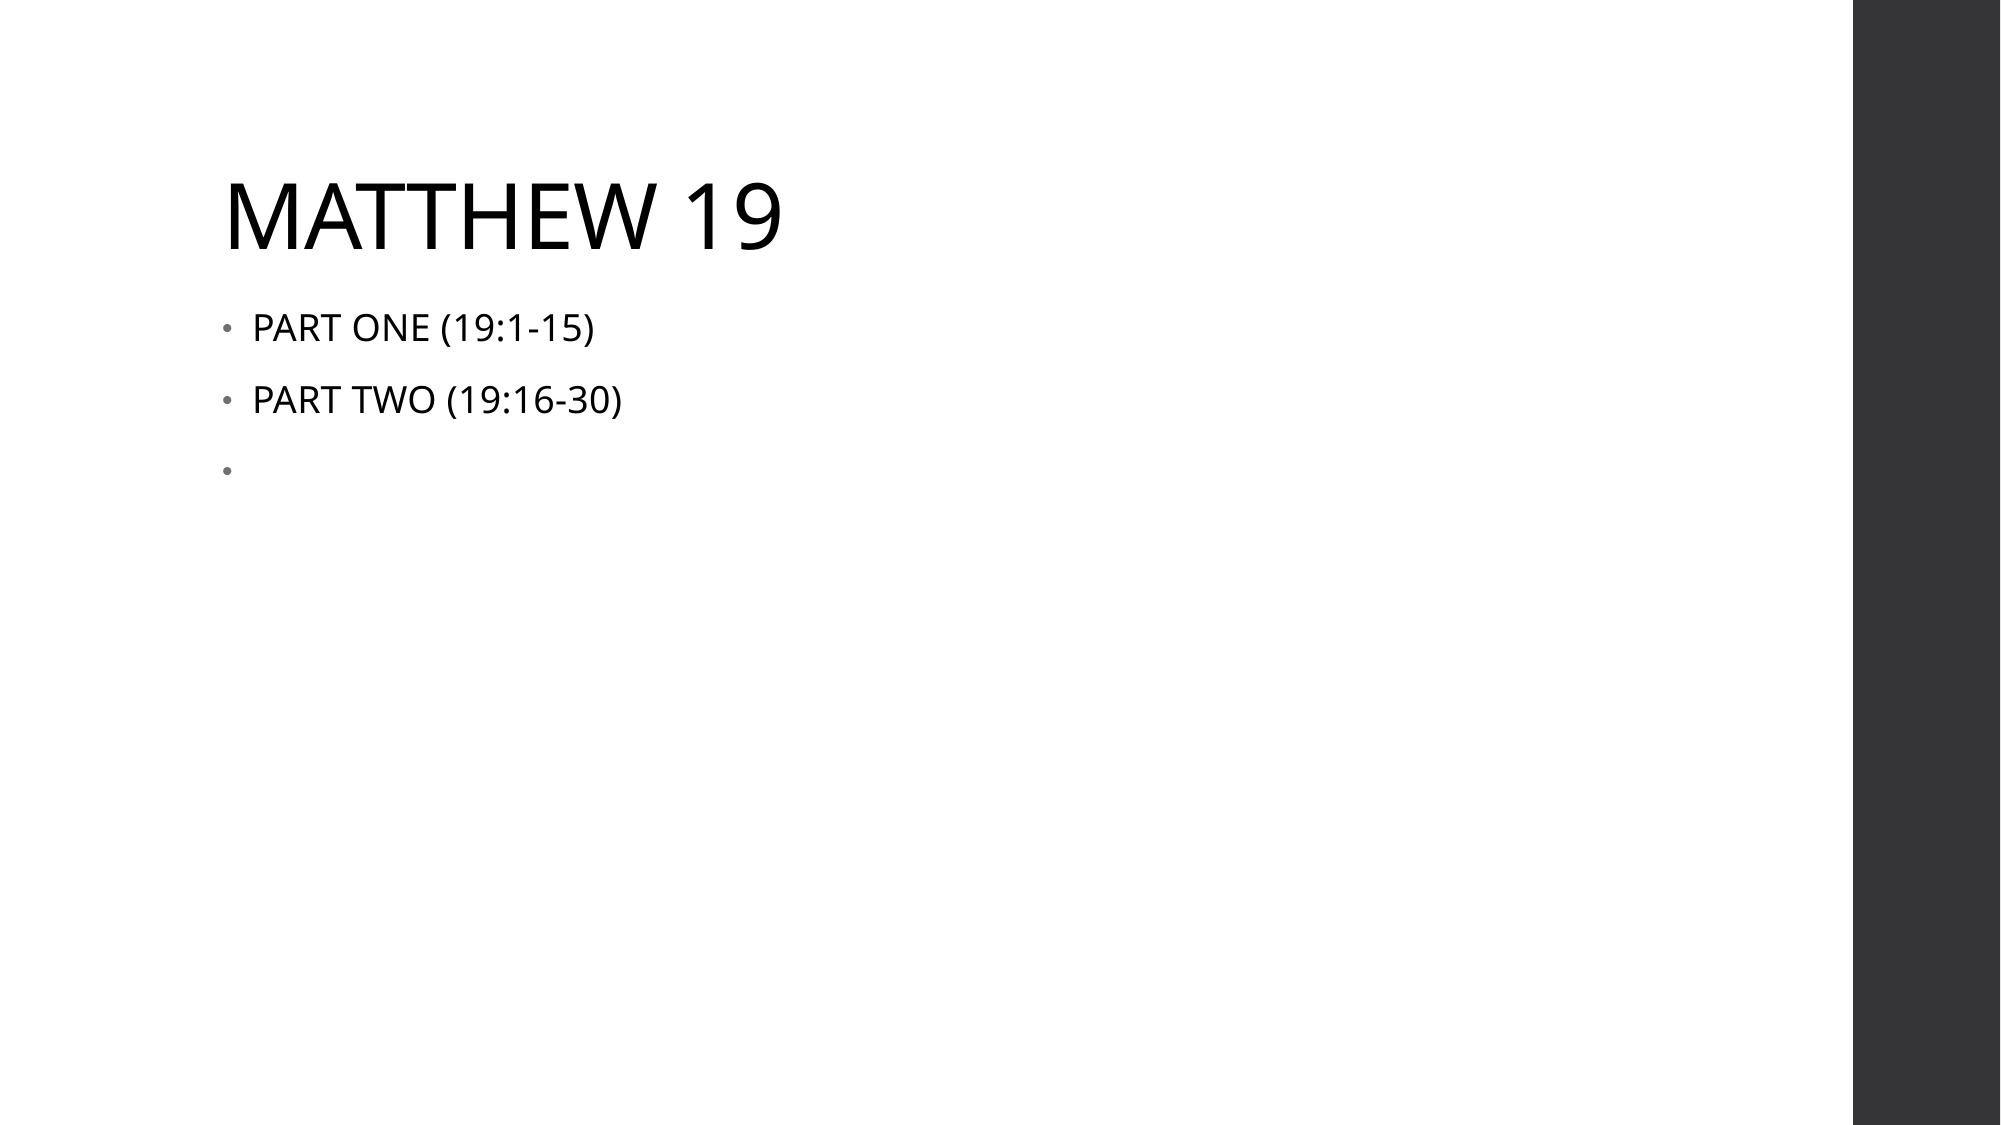

# MATTHEW 19
PART ONE (19:1-15)
PART TWO (19:16-30)